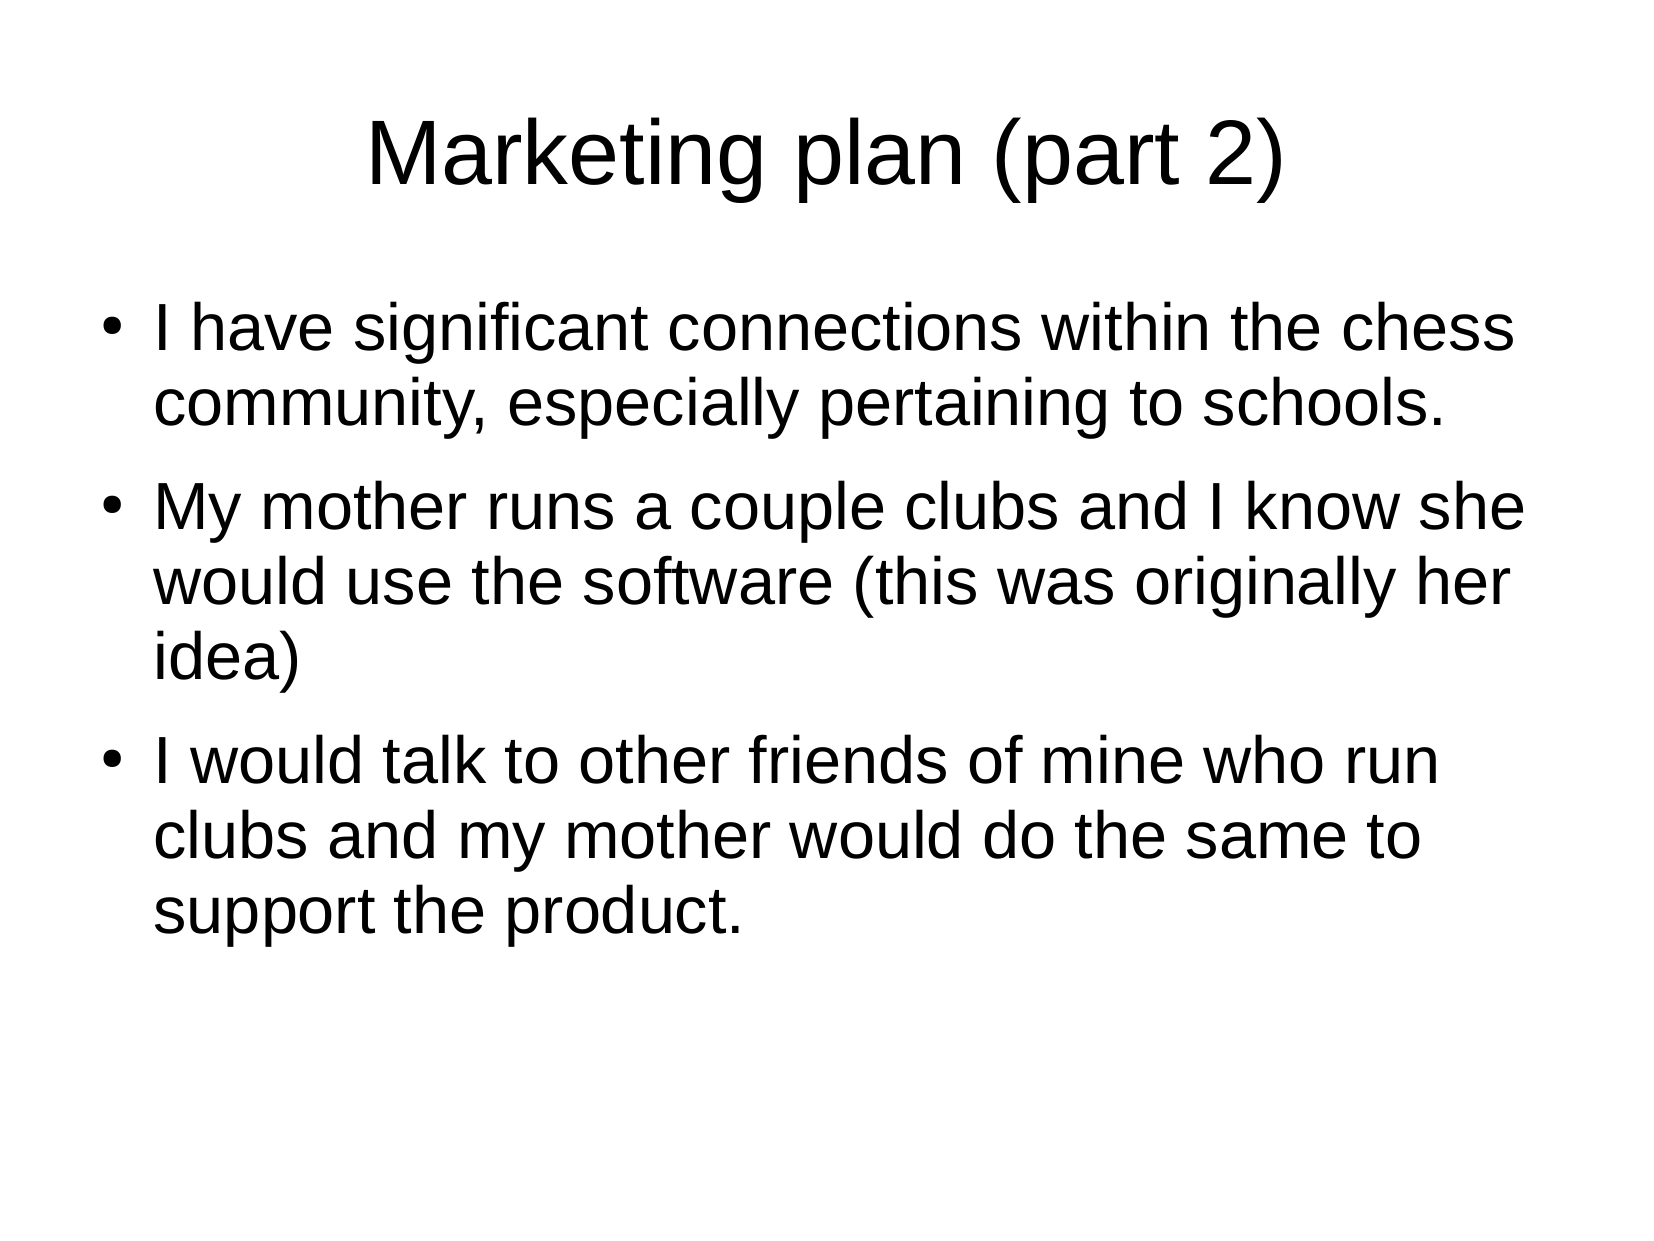

# Marketing plan (part 2)
I have significant connections within the chess community, especially pertaining to schools.
My mother runs a couple clubs and I know she would use the software (this was originally her idea)
I would talk to other friends of mine who run clubs and my mother would do the same to support the product.